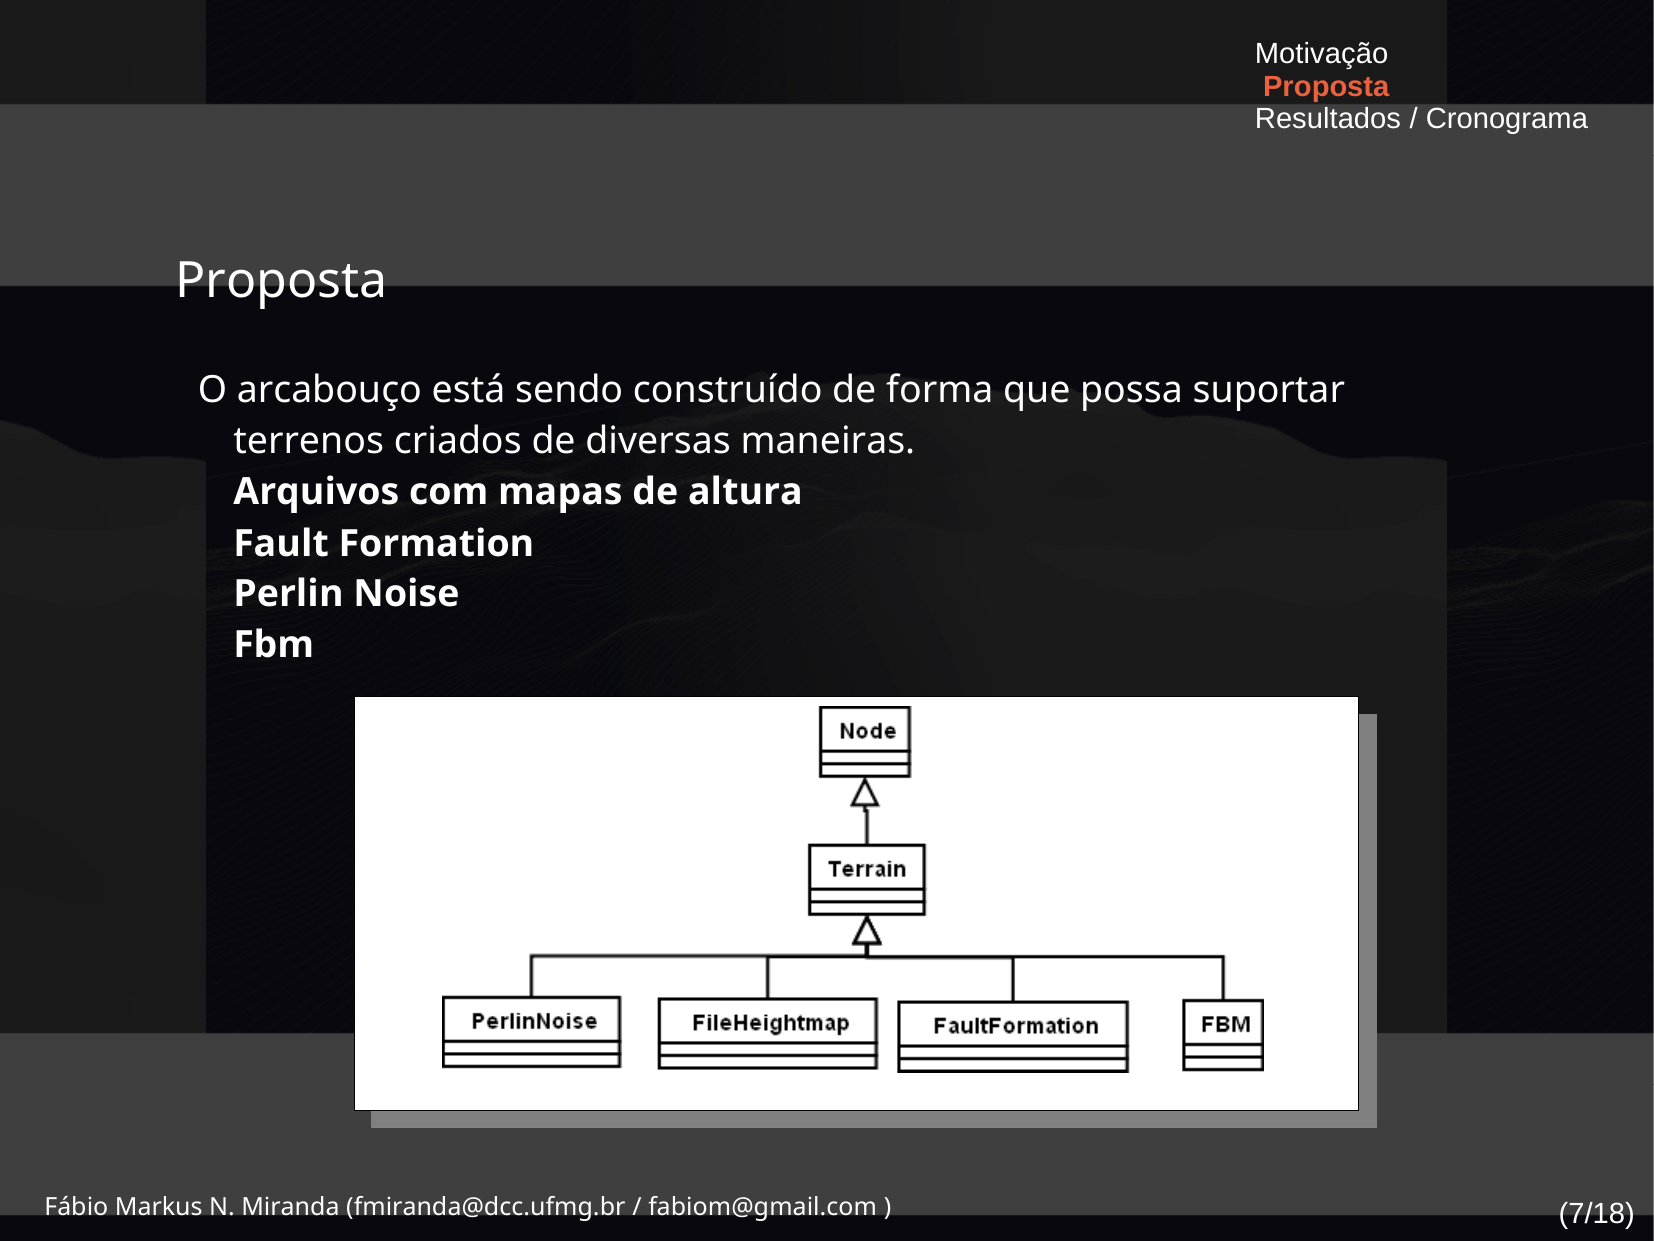

Motivação
 Proposta
Resultados / Cronograma
 Proposta
O arcabouço está sendo construído de forma que possa suportar terrenos criados de diversas maneiras.
Arquivos com mapas de altura
Fault Formation
Perlin Noise
Fbm
Fábio Markus N. Miranda (fmiranda@dcc.ufmg.br / fabiom@gmail.com )
 (7/18)